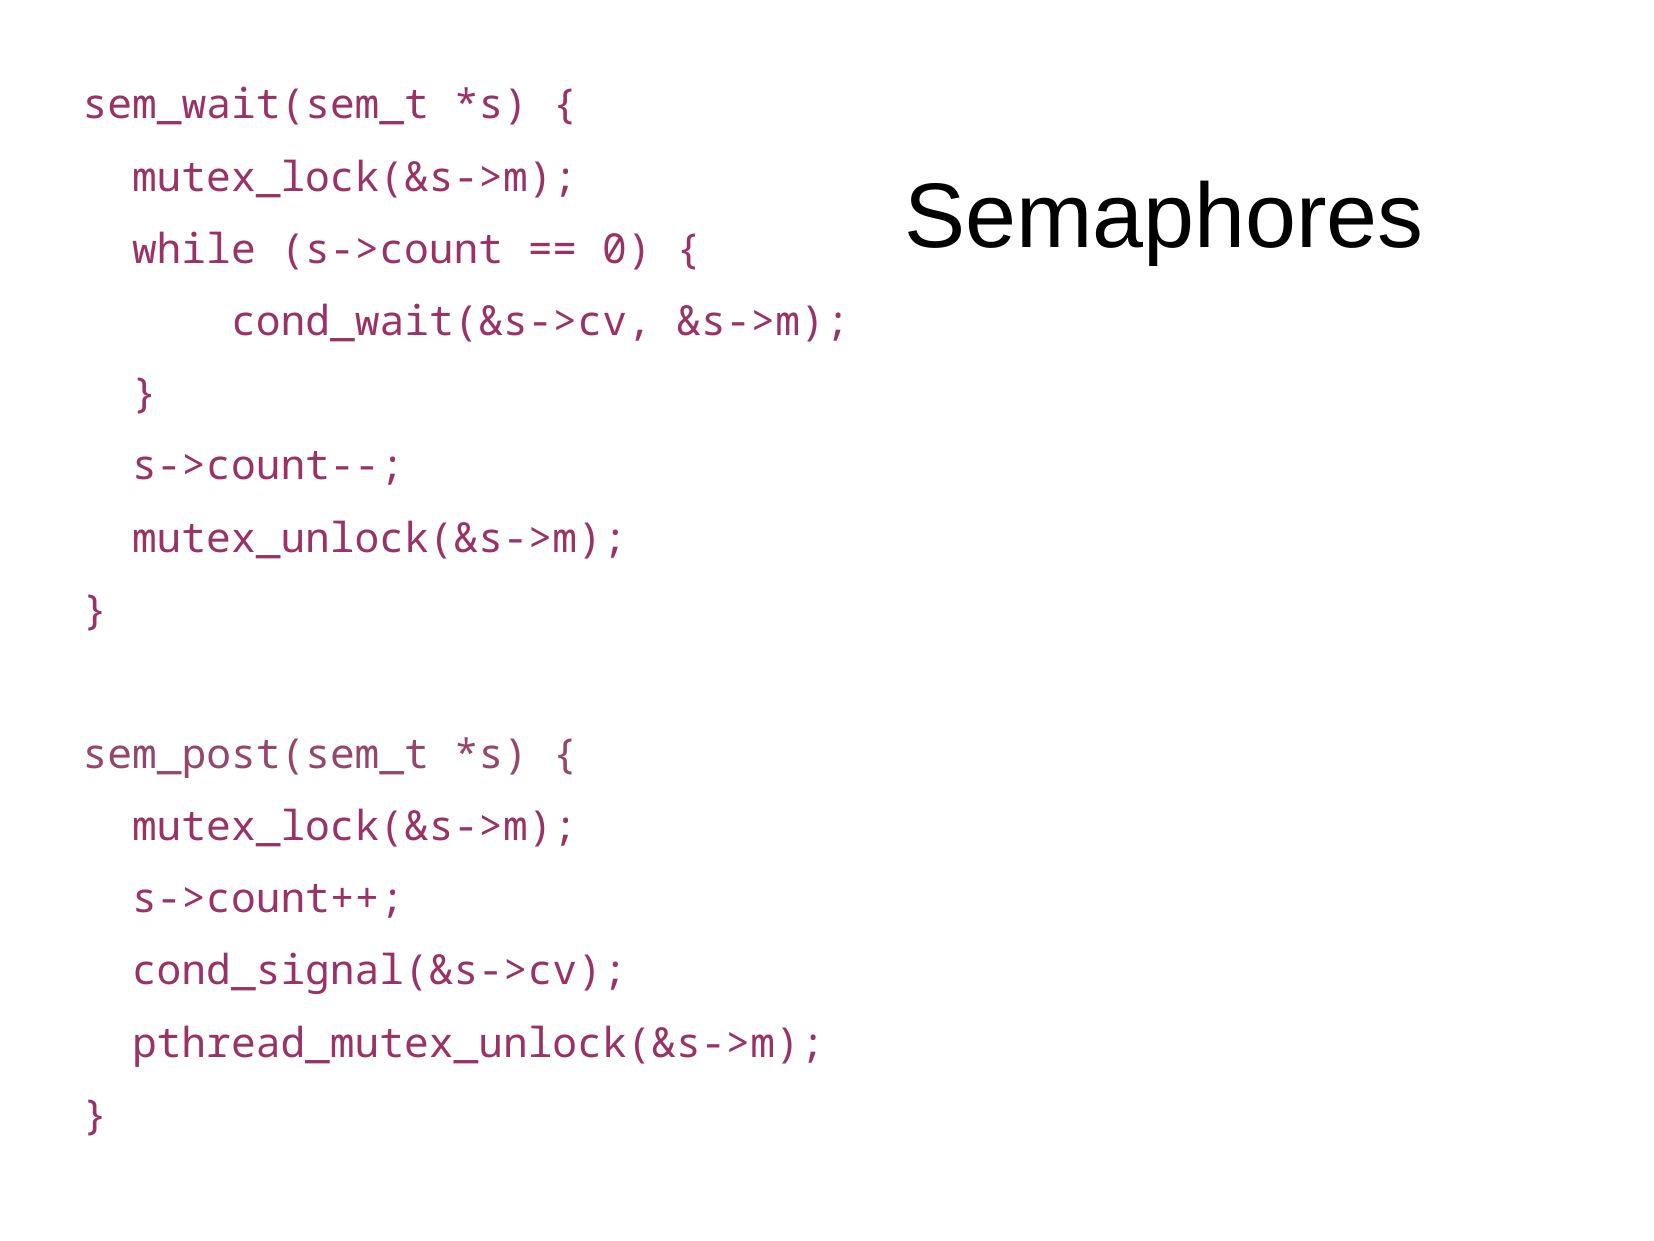

# sem_wait(sem_t *s) {
 mutex_lock(&s->m);
 while (s->count == 0) {
 cond_wait(&s->cv, &s->m);
 }
 s->count--;
 mutex_unlock(&s->m);
}
sem_post(sem_t *s) {
 mutex_lock(&s->m);
 s->count++;
 cond_signal(&s->cv);
 pthread_mutex_unlock(&s->m);
}
Semaphores